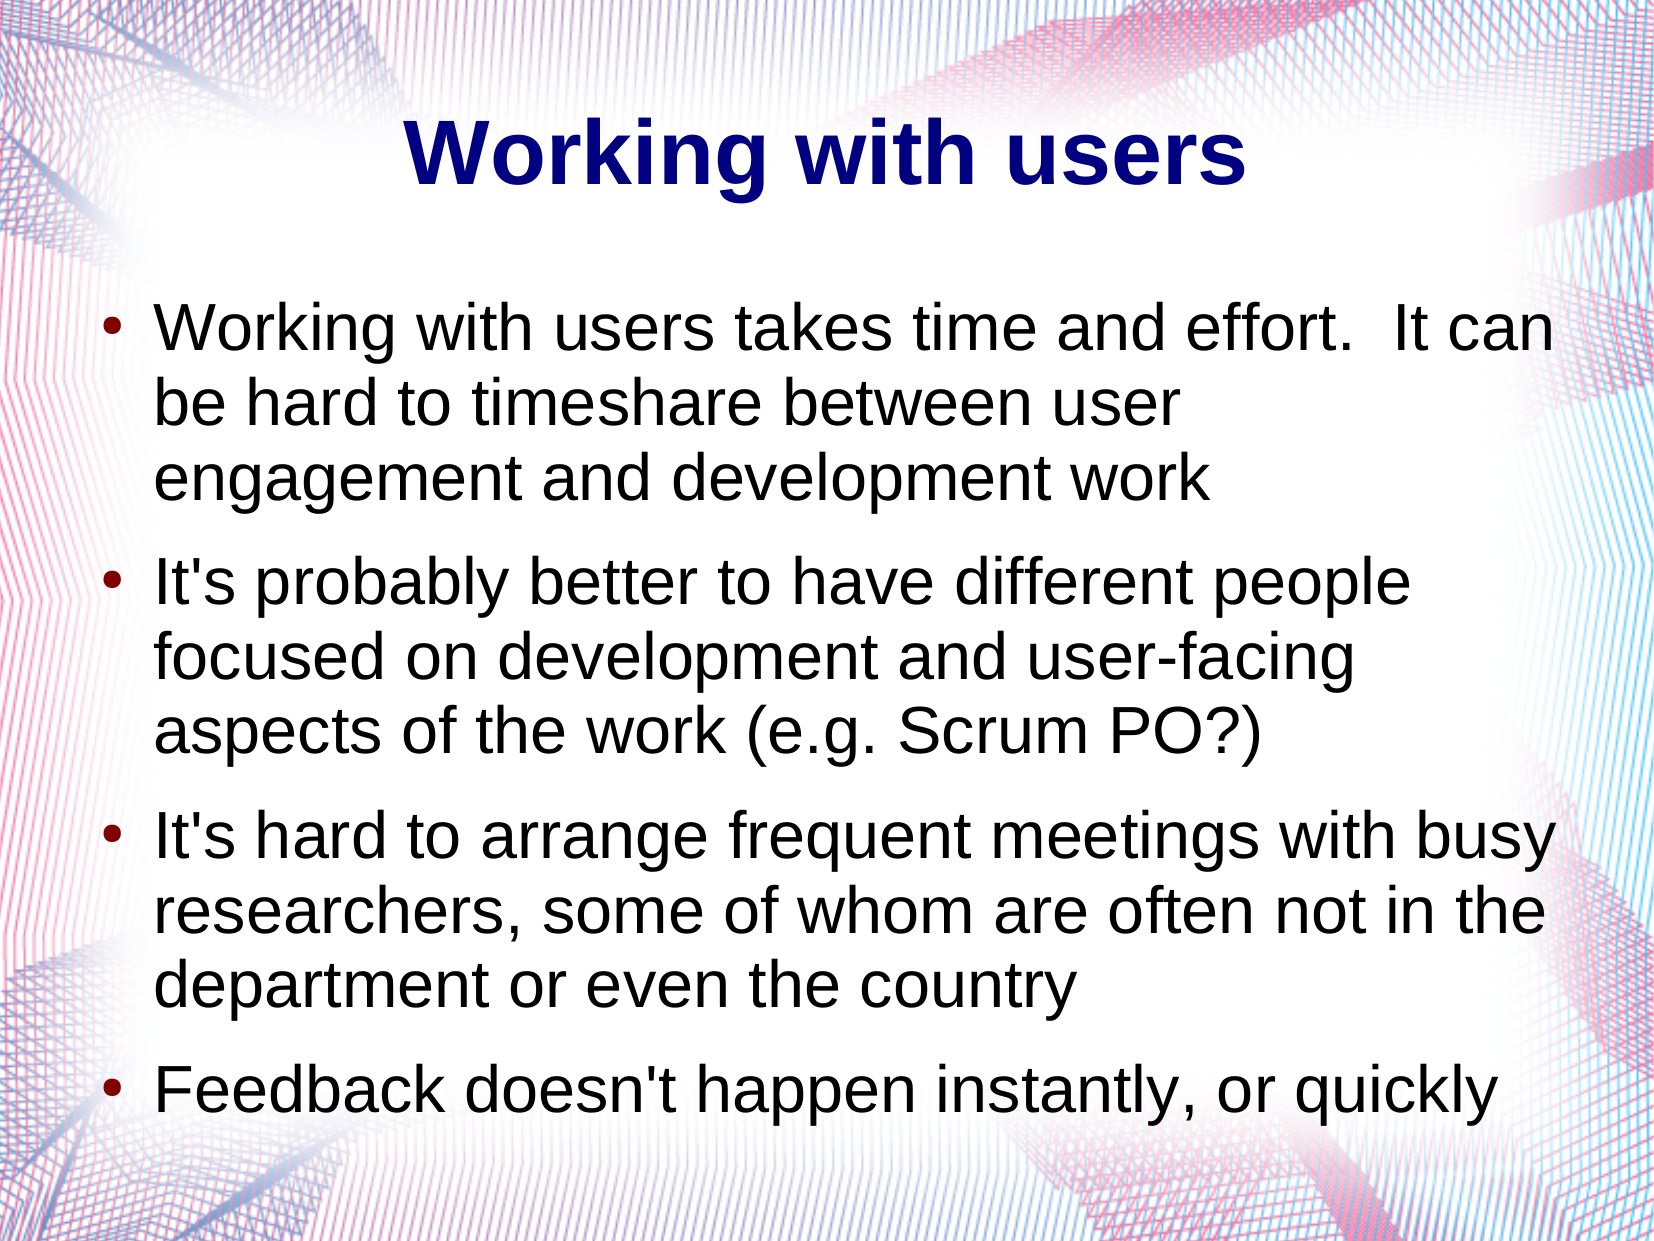

# Working with users
Working with users takes time and effort. It can be hard to timeshare between user engagement and development work
It's probably better to have different people focused on development and user-facing aspects of the work (e.g. Scrum PO?)
It's hard to arrange frequent meetings with busy researchers, some of whom are often not in the department or even the country
Feedback doesn't happen instantly, or quickly